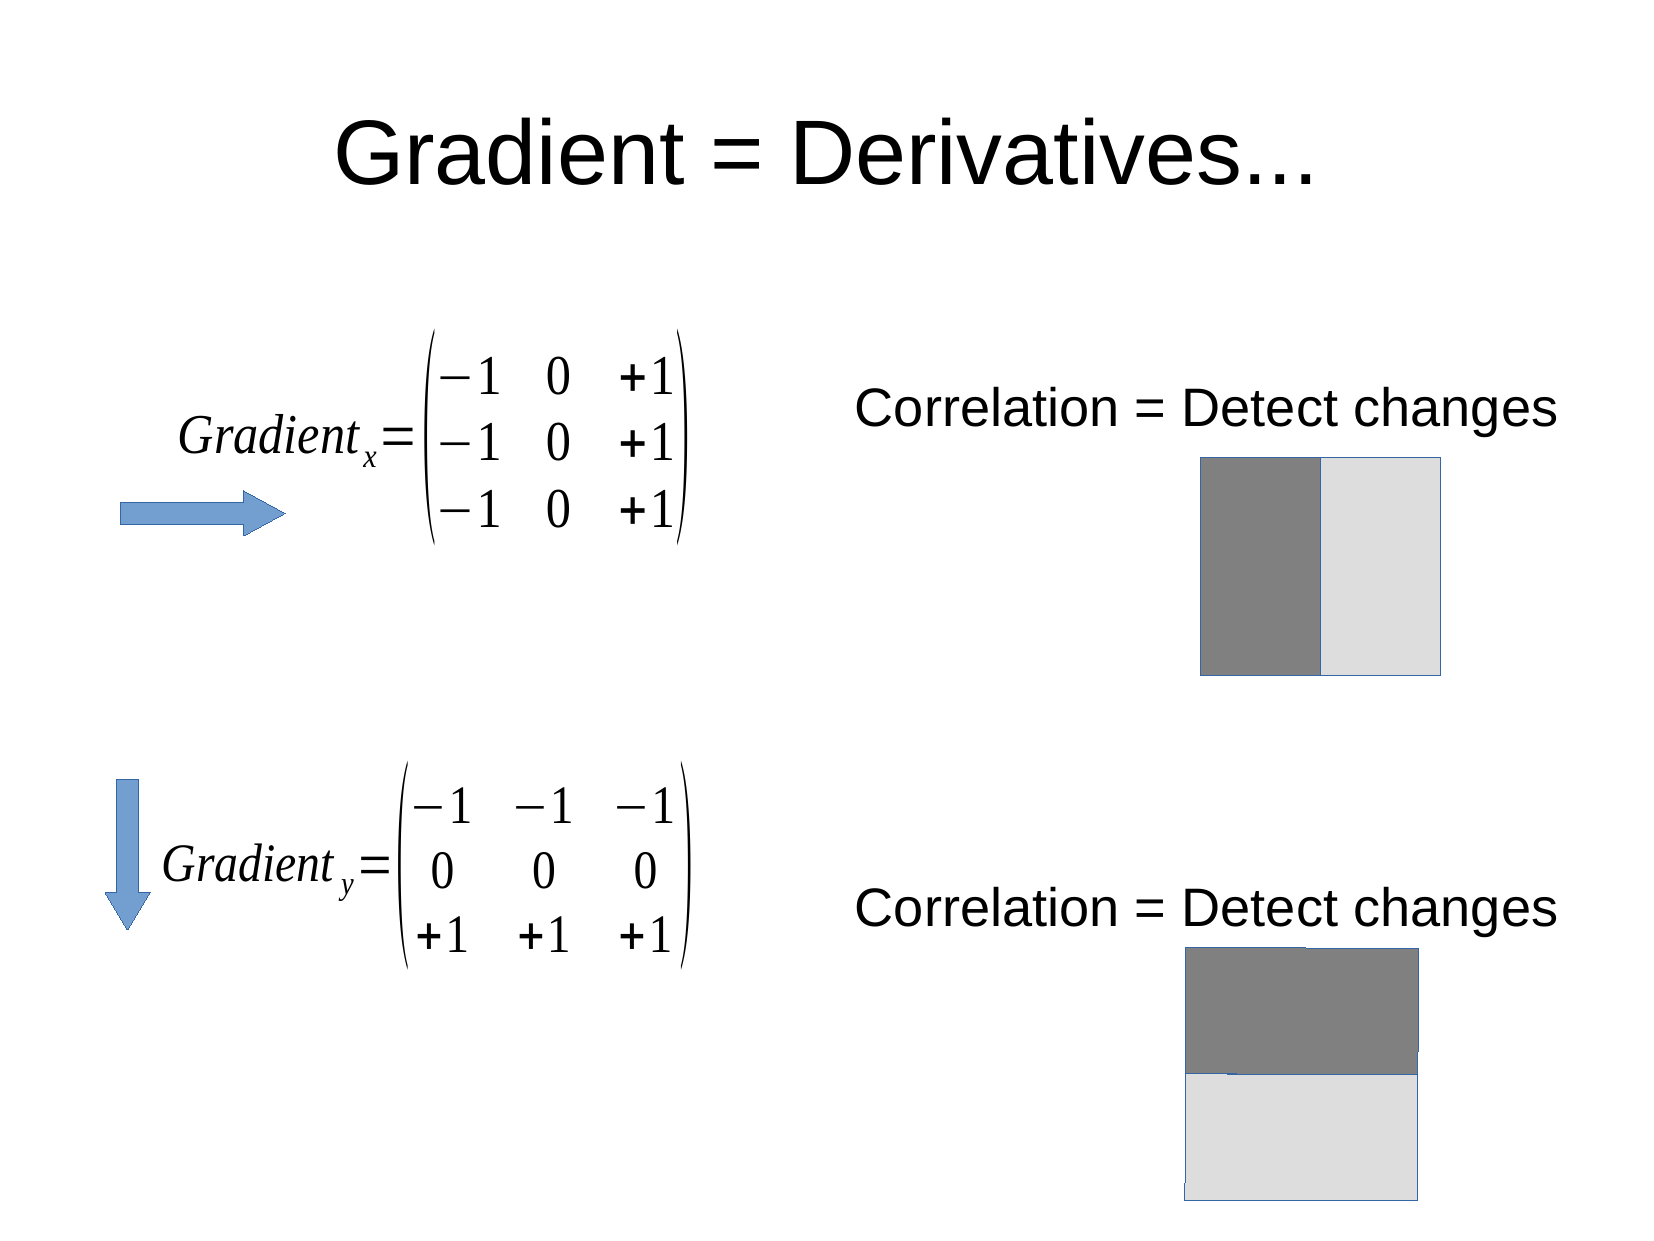

# Gradient = Derivatives...
Correlation = Detect changes
Correlation = Detect changes